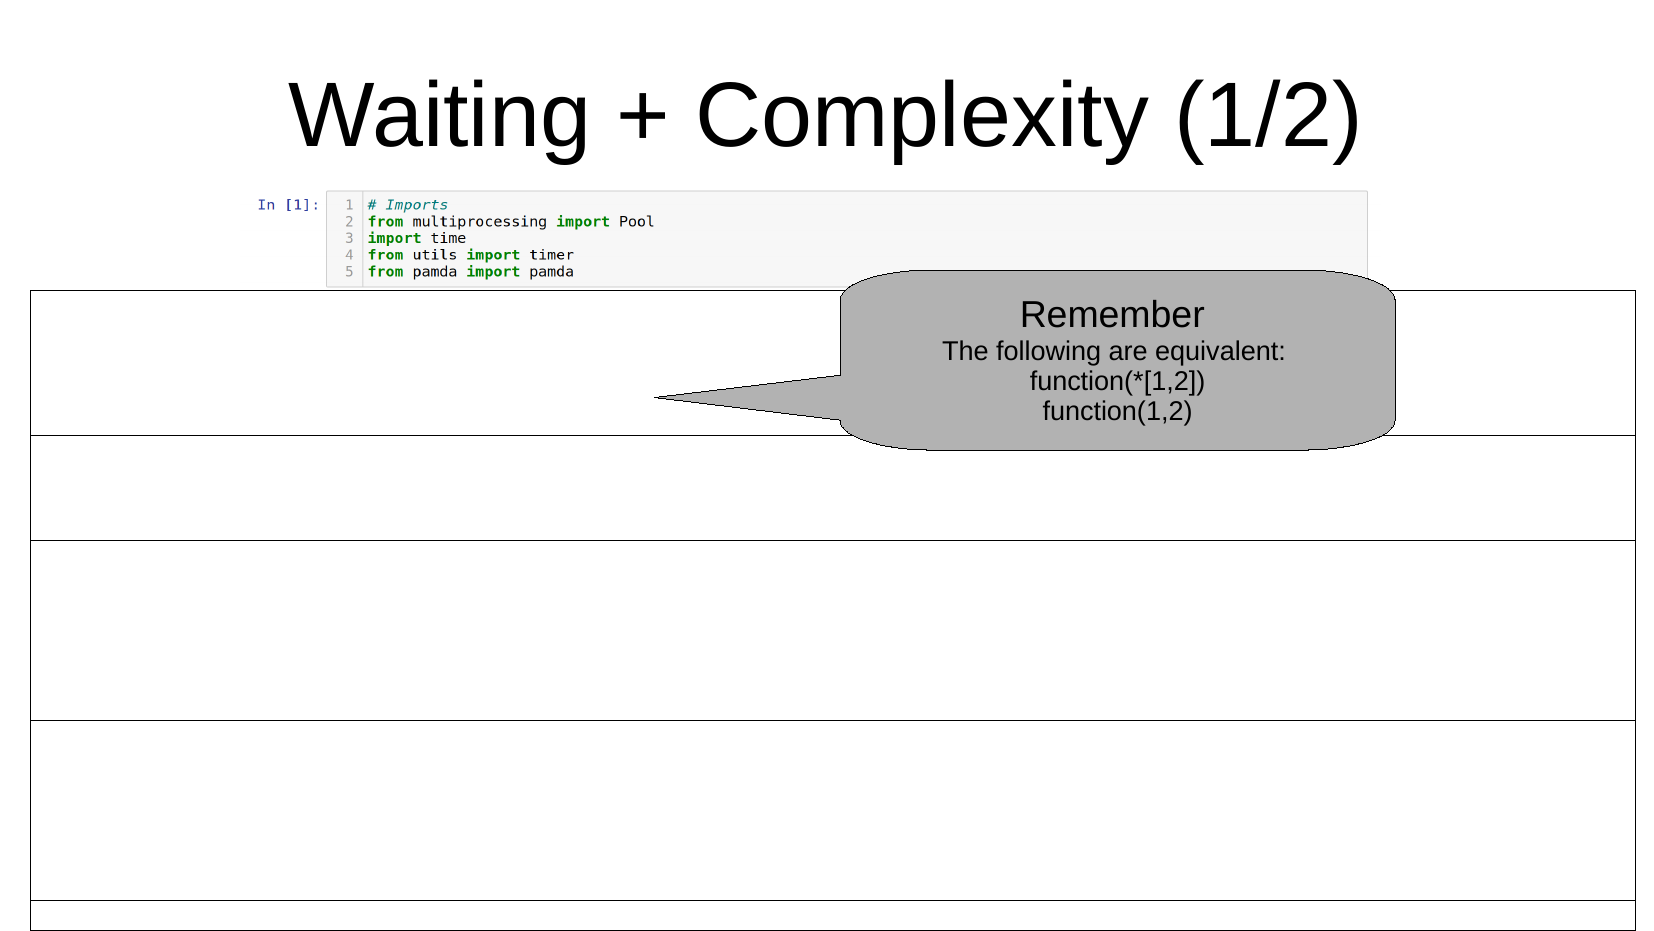

# Waiting + Complexity (1/2)
Remember
The following are equivalent:
function(*[1,2])
function(1,2)